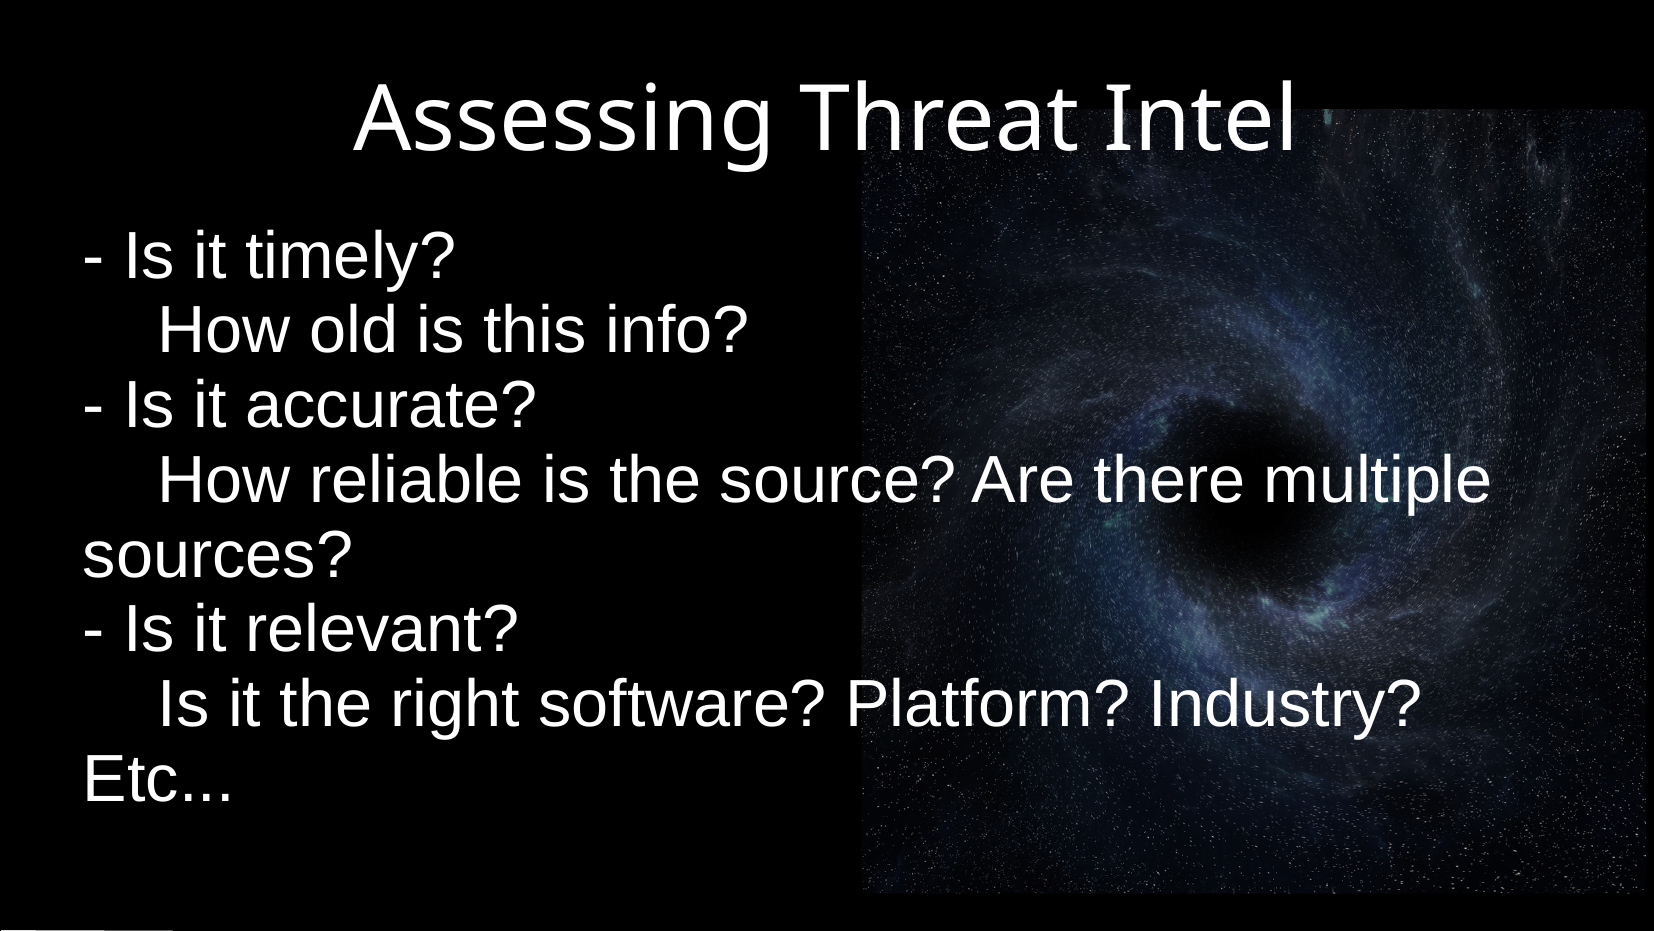

# Assessing Threat Intel
- Is it timely?
	How old is this info?
- Is it accurate?
	How reliable is the source? Are there multiple sources?
- Is it relevant?
	Is it the right software? Platform? Industry? Etc...